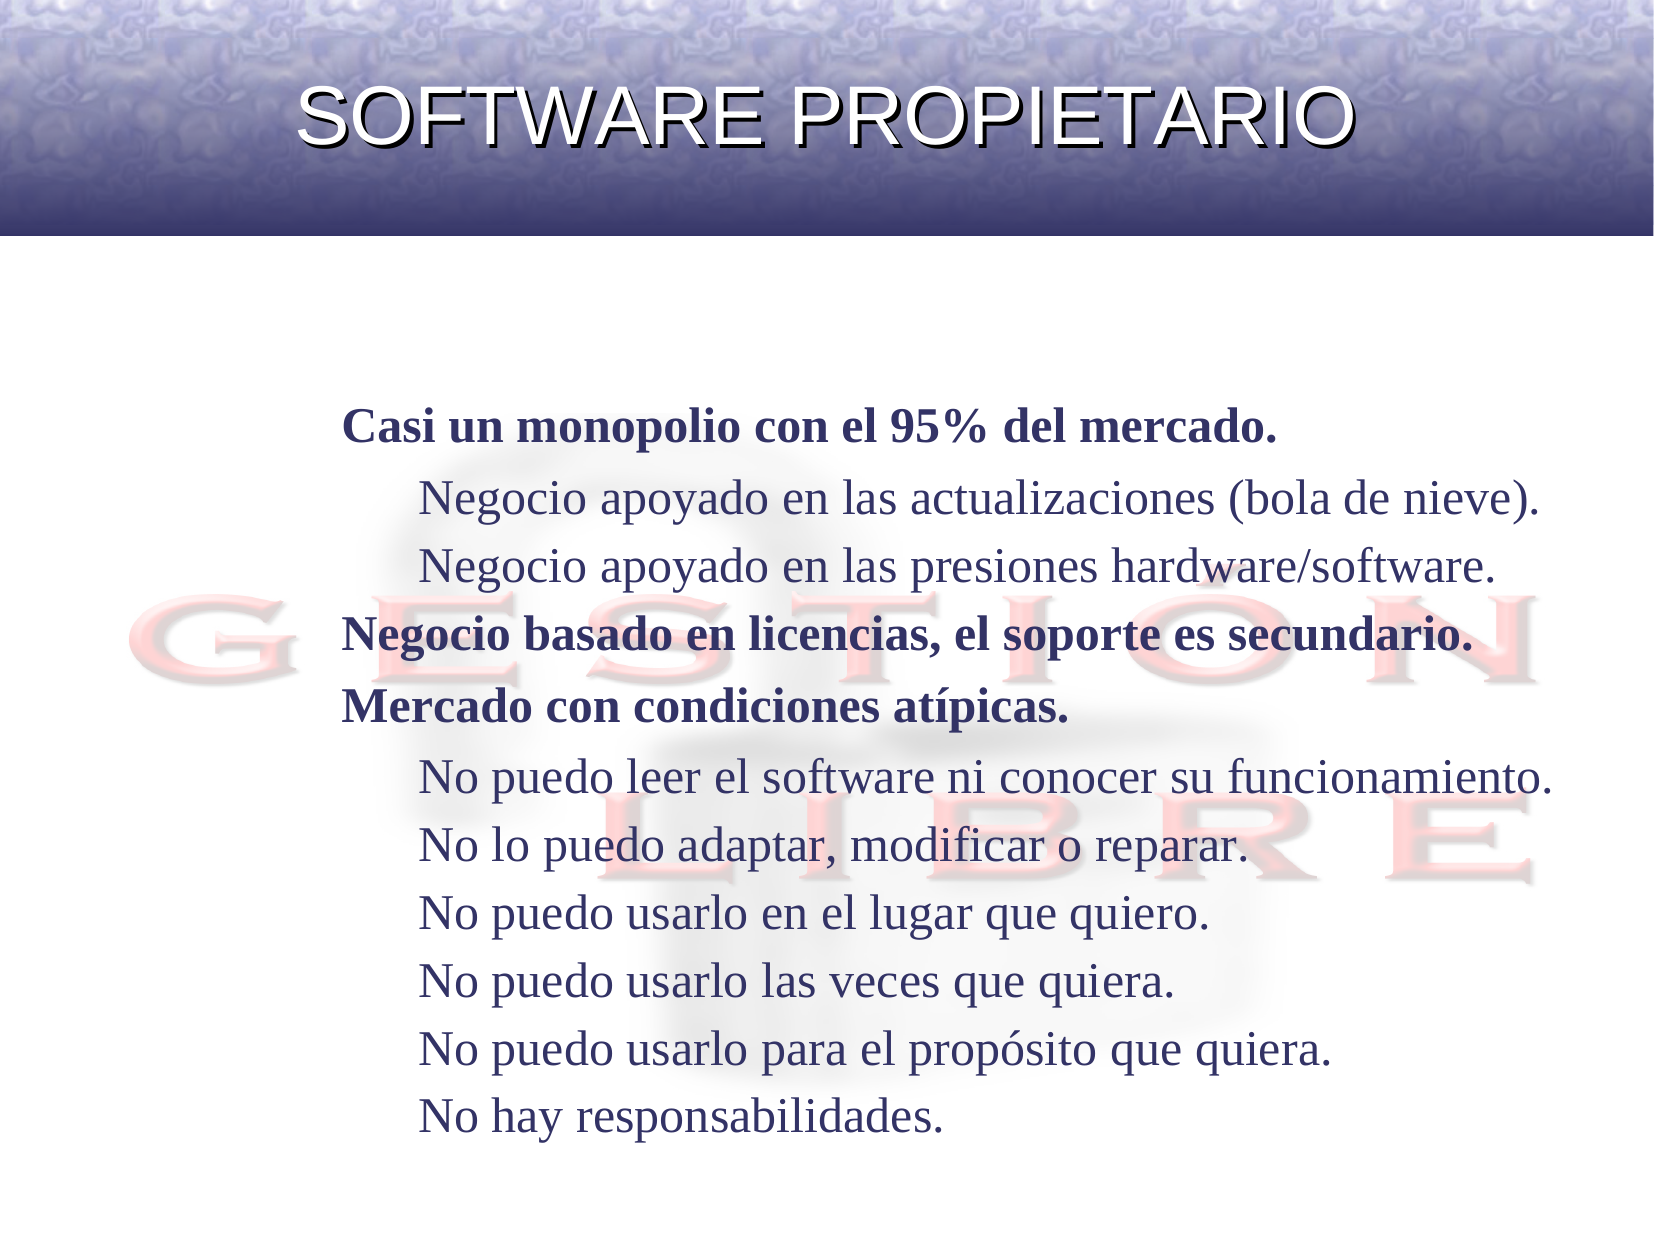

# SOFTWARE PROPIETARIO
Casi un monopolio con el 95% del mercado.
Negocio apoyado en las actualizaciones (bola de nieve).
Negocio apoyado en las presiones hardware/software.
Negocio basado en licencias, el soporte es secundario.
Mercado con condiciones atípicas.
No puedo leer el software ni conocer su funcionamiento.
No lo puedo adaptar, modificar o reparar.
No puedo usarlo en el lugar que quiero.
No puedo usarlo las veces que quiera.
No puedo usarlo para el propósito que quiera.
No hay responsabilidades.